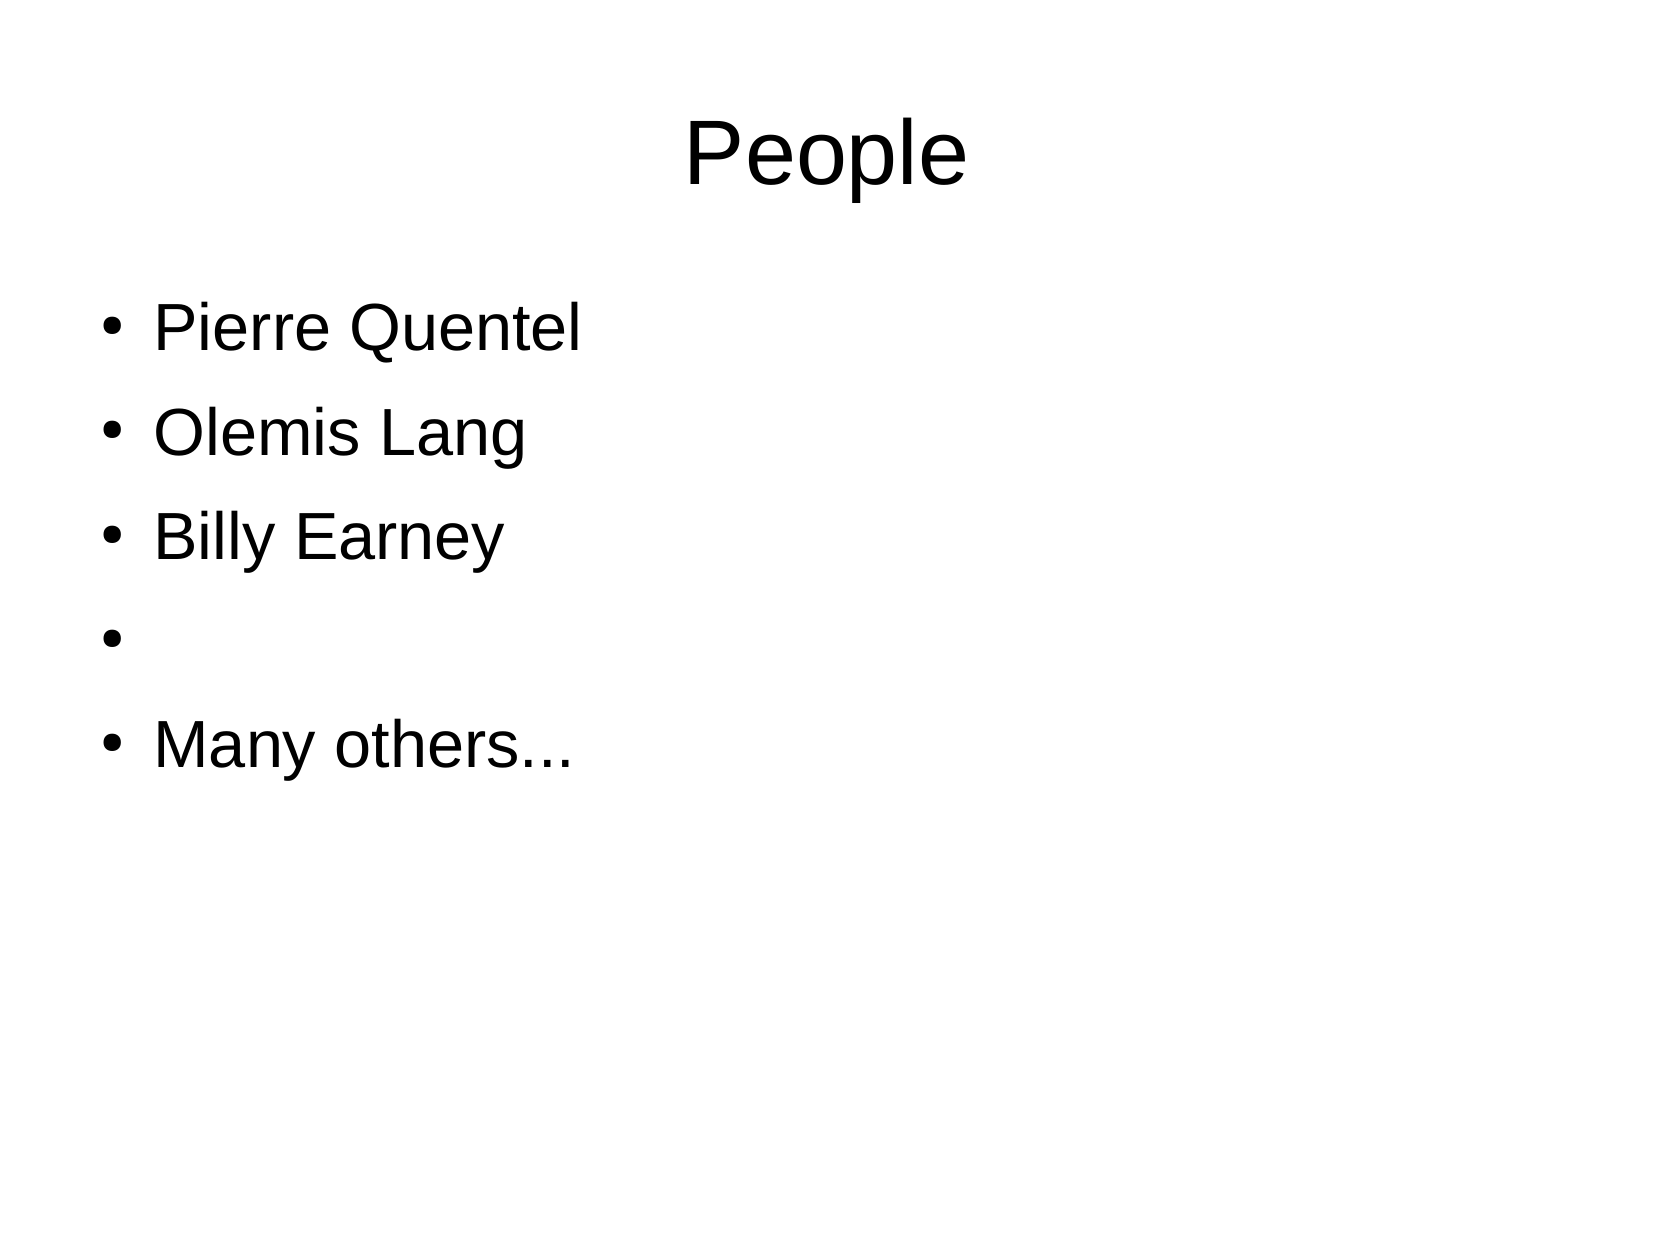

# People
Pierre Quentel
Olemis Lang
Billy Earney
Many others...